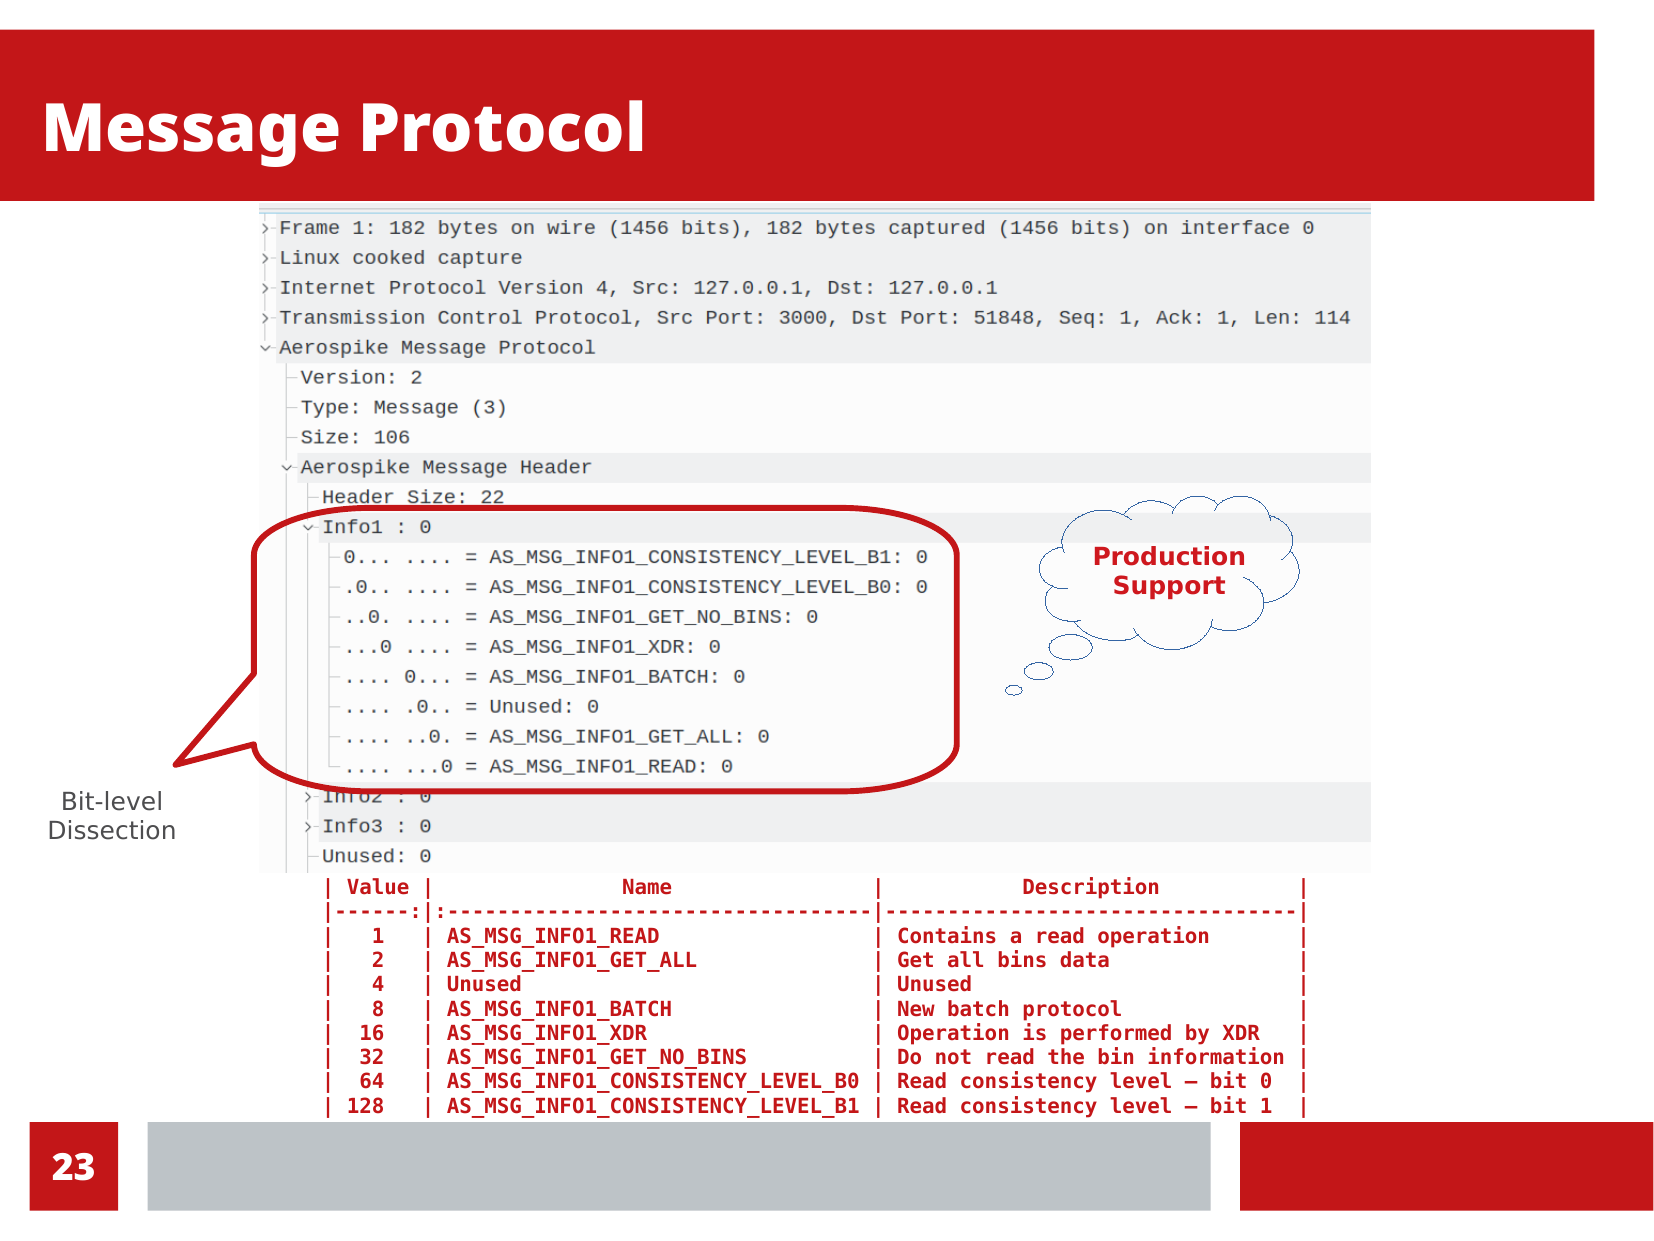

# Message Protocol
Production Support
Bit-level Dissection
| Value | Name | Description |
|------:|:----------------------------------|---------------------------------|
| 1 | AS_MSG_INFO1_READ | Contains a read operation |
| 2 | AS_MSG_INFO1_GET_ALL | Get all bins data |
| 4 | Unused | Unused |
| 8 | AS_MSG_INFO1_BATCH | New batch protocol | | 16 | AS_MSG_INFO1_XDR | Operation is performed by XDR | | 32 | AS_MSG_INFO1_GET_NO_BINS | Do not read the bin information | | 64 | AS_MSG_INFO1_CONSISTENCY_LEVEL_B0 | Read consistency level – bit 0 | | 128 | AS_MSG_INFO1_CONSISTENCY_LEVEL_B1 | Read consistency level – bit 1 |
23